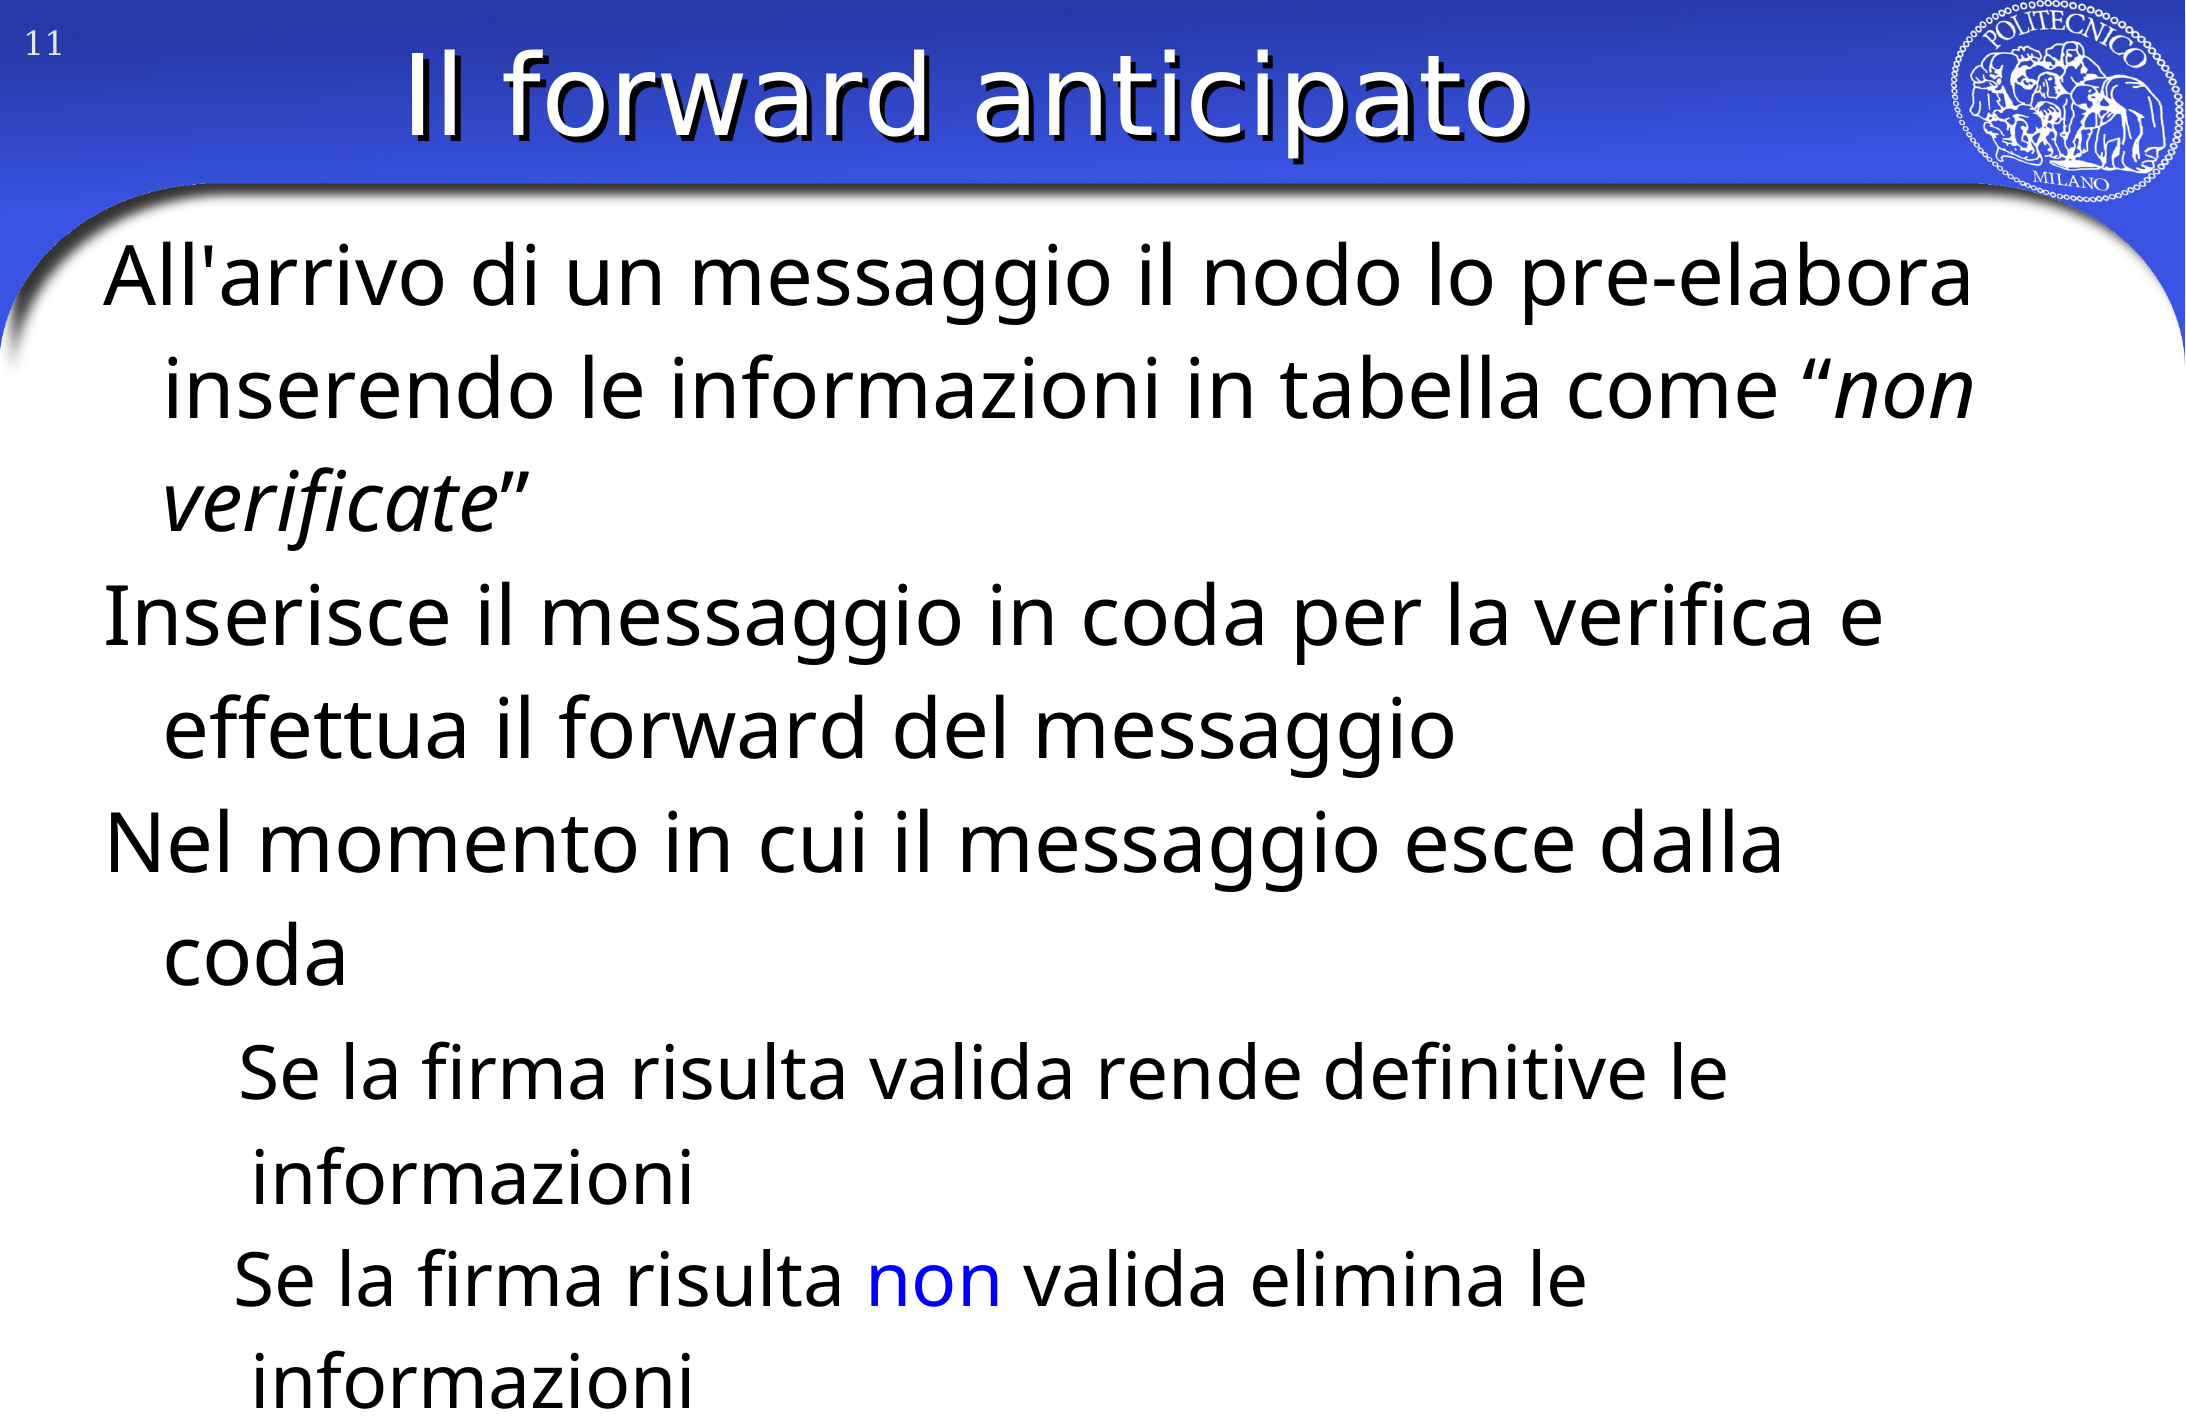

11
# Il forward anticipato
All'arrivo di un messaggio il nodo lo pre-elabora inserendo le informazioni in tabella come “non verificate”
Inserisce il messaggio in coda per la verifica e effettua il forward del messaggio
Nel momento in cui il messaggio esce dalla coda
 Se la firma risulta valida rende definitive le informazioni
 Se la firma risulta non valida elimina le informazioni